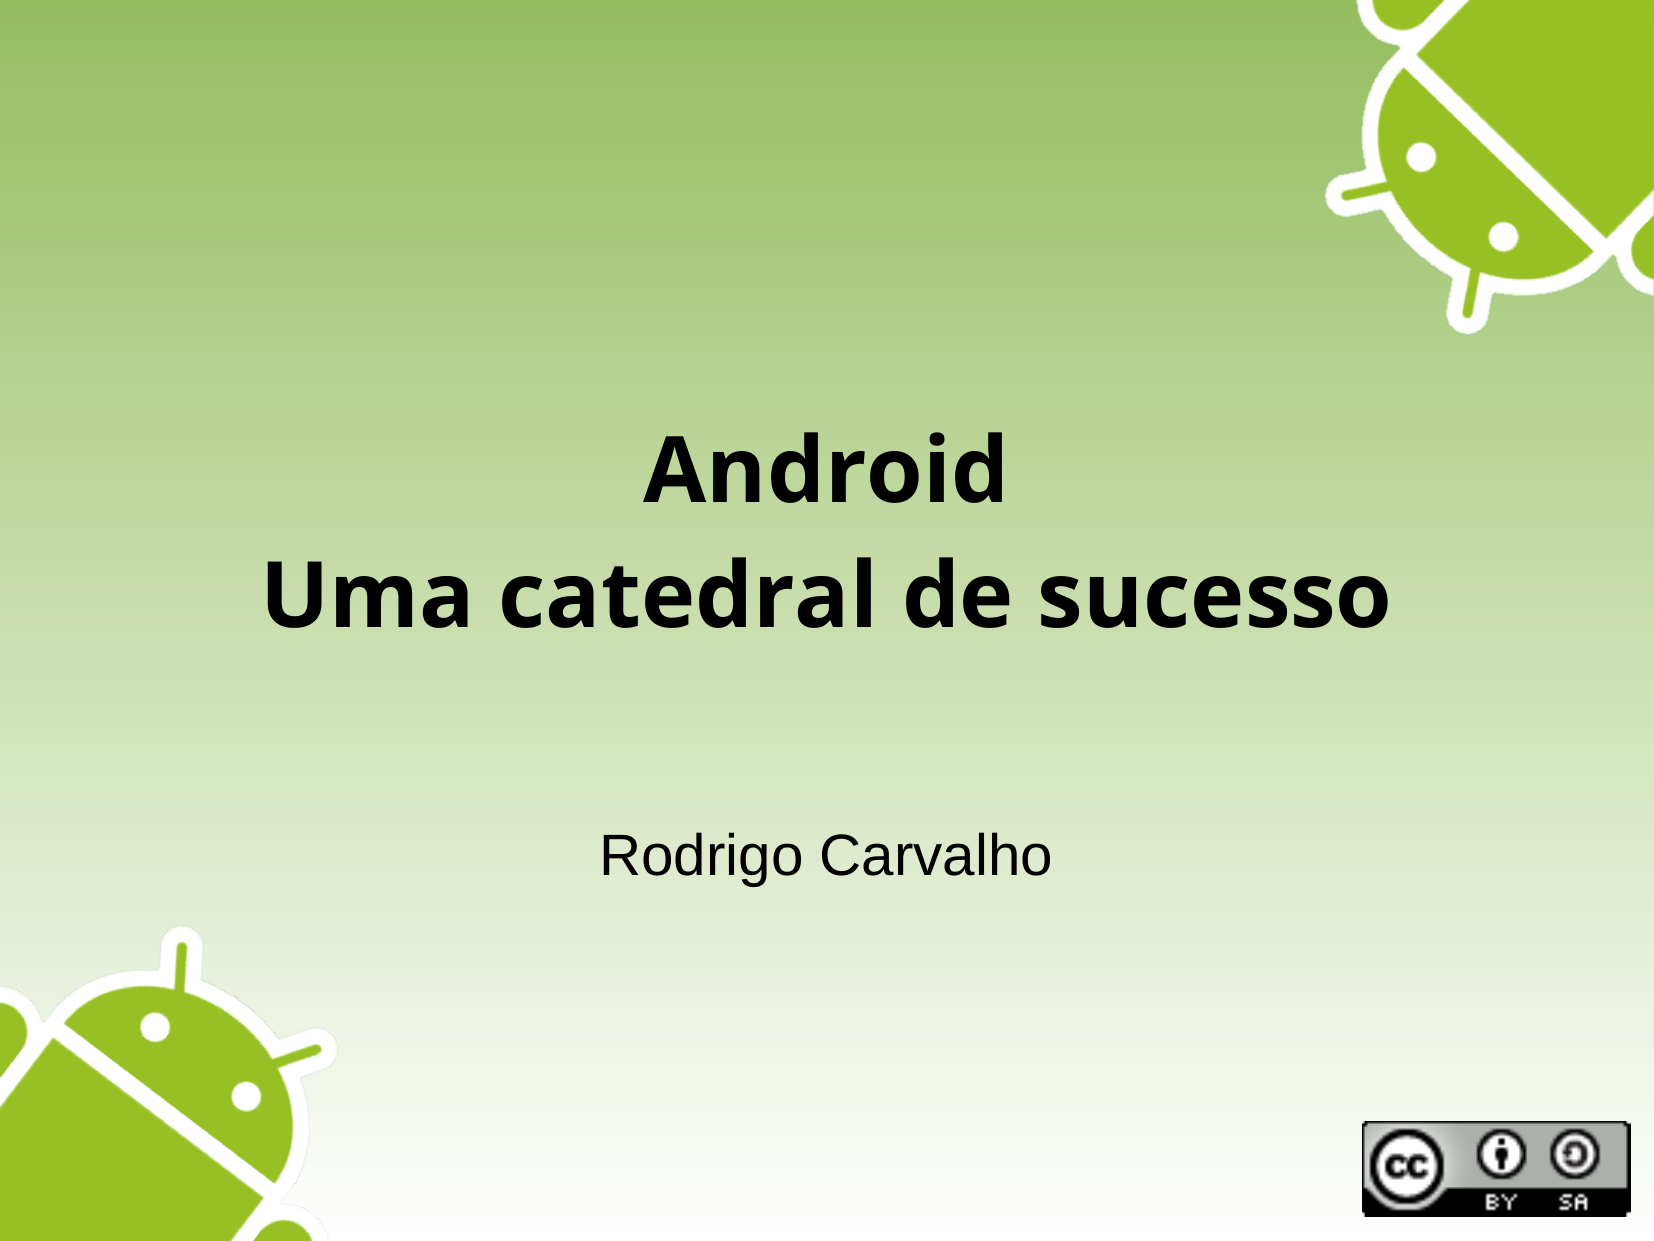

# Android
Uma catedral de sucesso
Rodrigo Carvalho